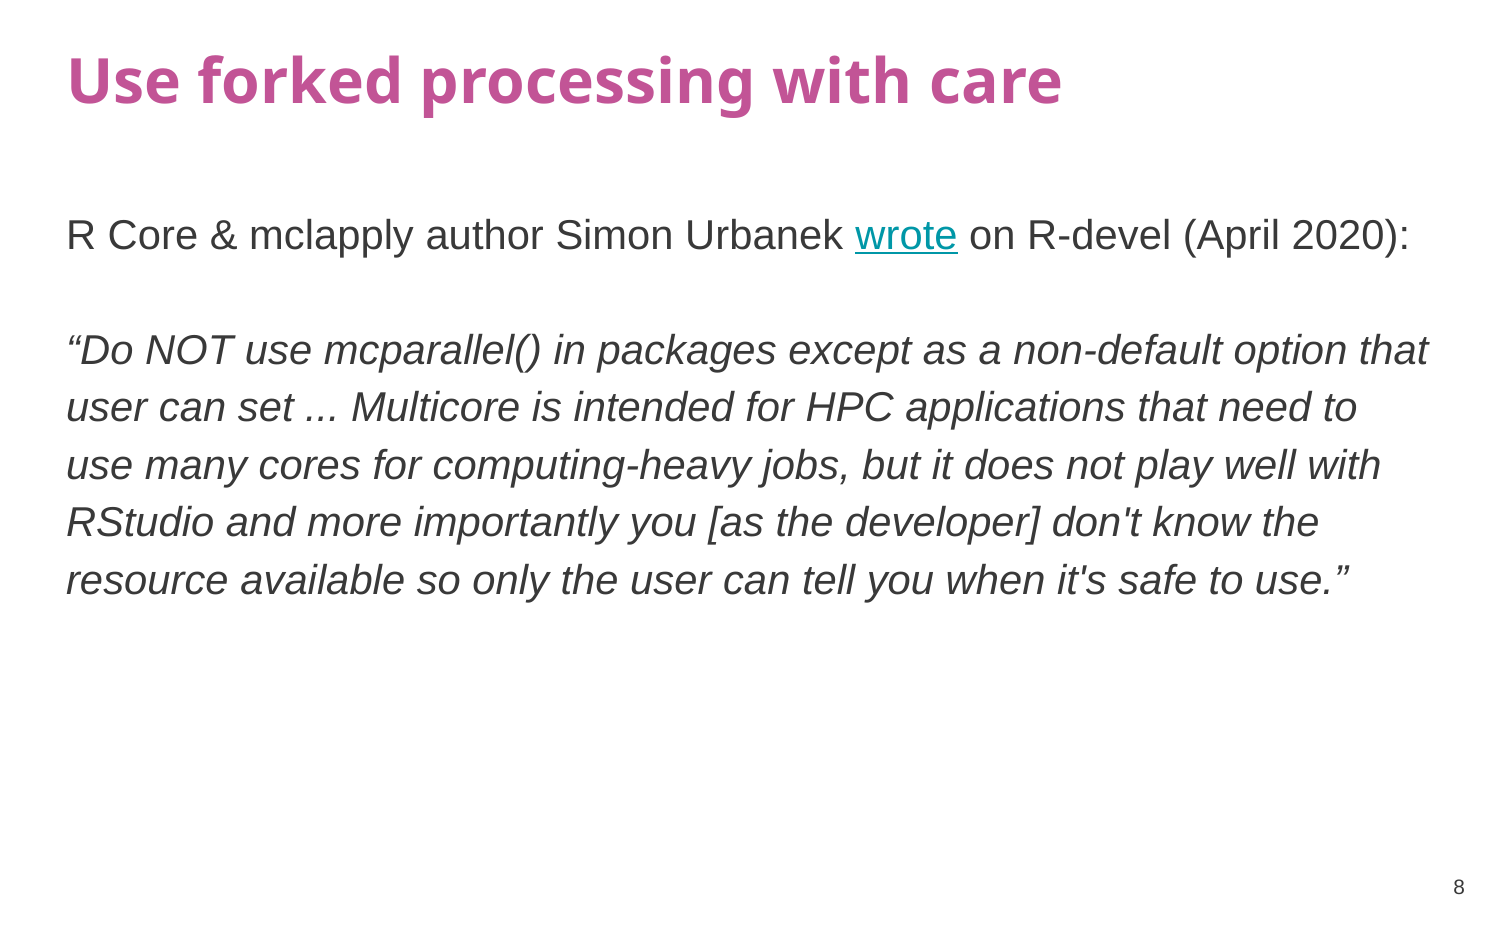

# Use forked processing with care
R Core & mclapply author Simon Urbanek wrote on R-devel (April 2020):
“Do NOT use mcparallel() in packages except as a non-default option that user can set ... Multicore is intended for HPC applications that need to use many cores for computing-heavy jobs, but it does not play well with RStudio and more importantly you [as the developer] don't know the resource available so only the user can tell you when it's safe to use.”